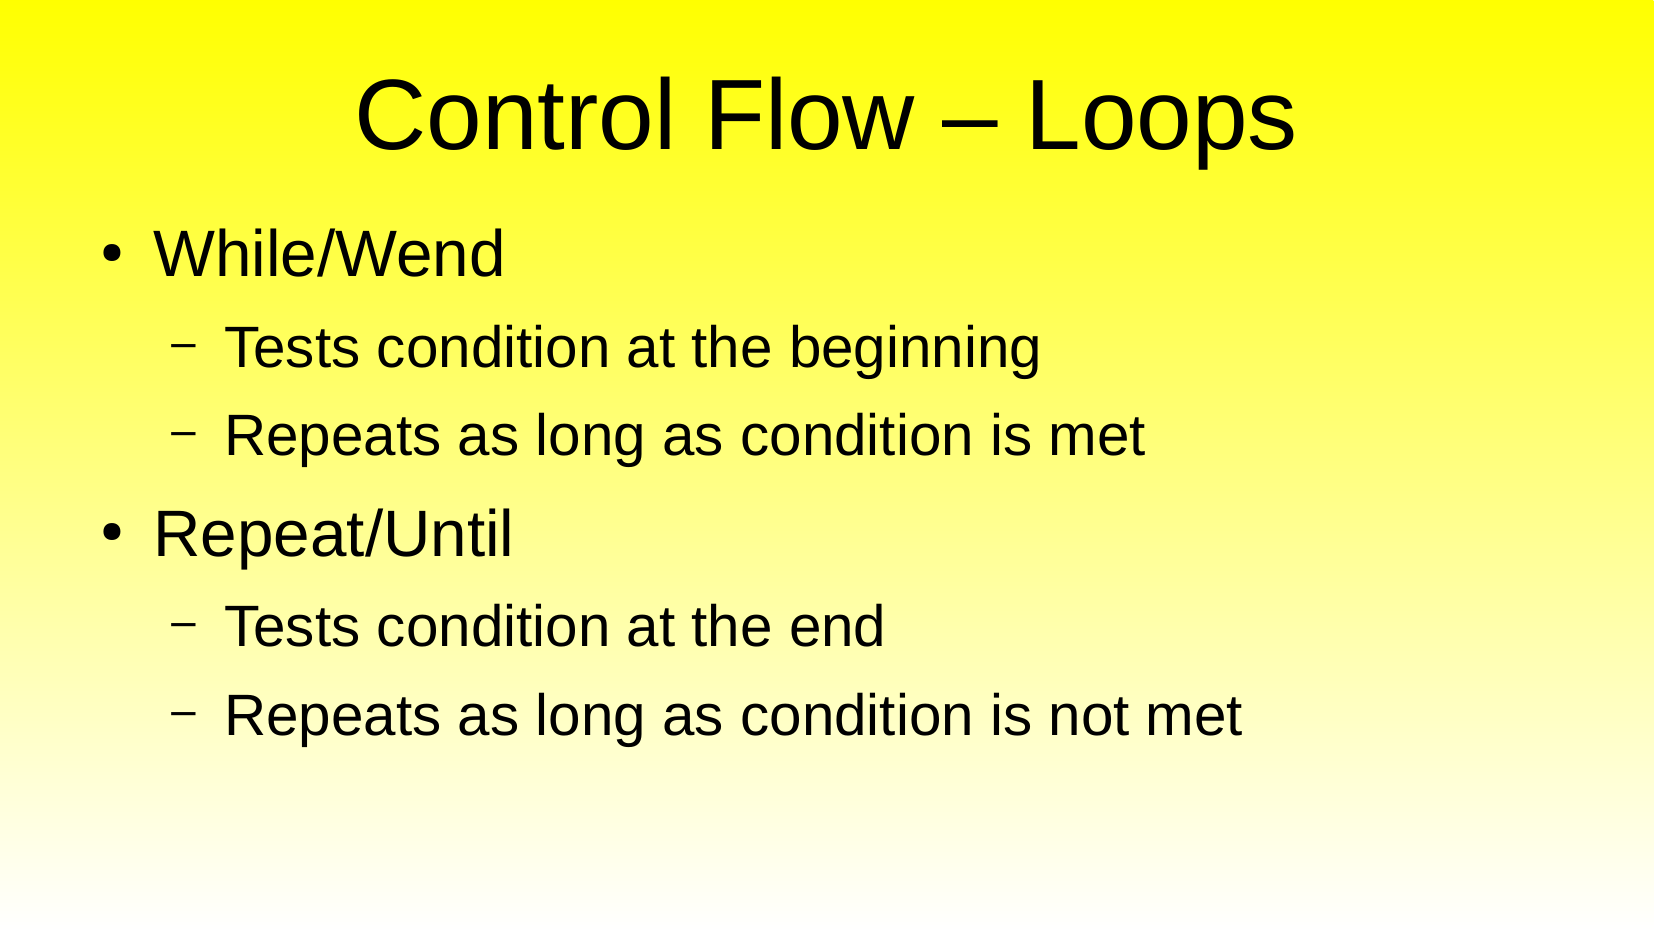

# Control Flow – Loops
While/Wend
Tests condition at the beginning
Repeats as long as condition is met
Repeat/Until
Tests condition at the end
Repeats as long as condition is not met